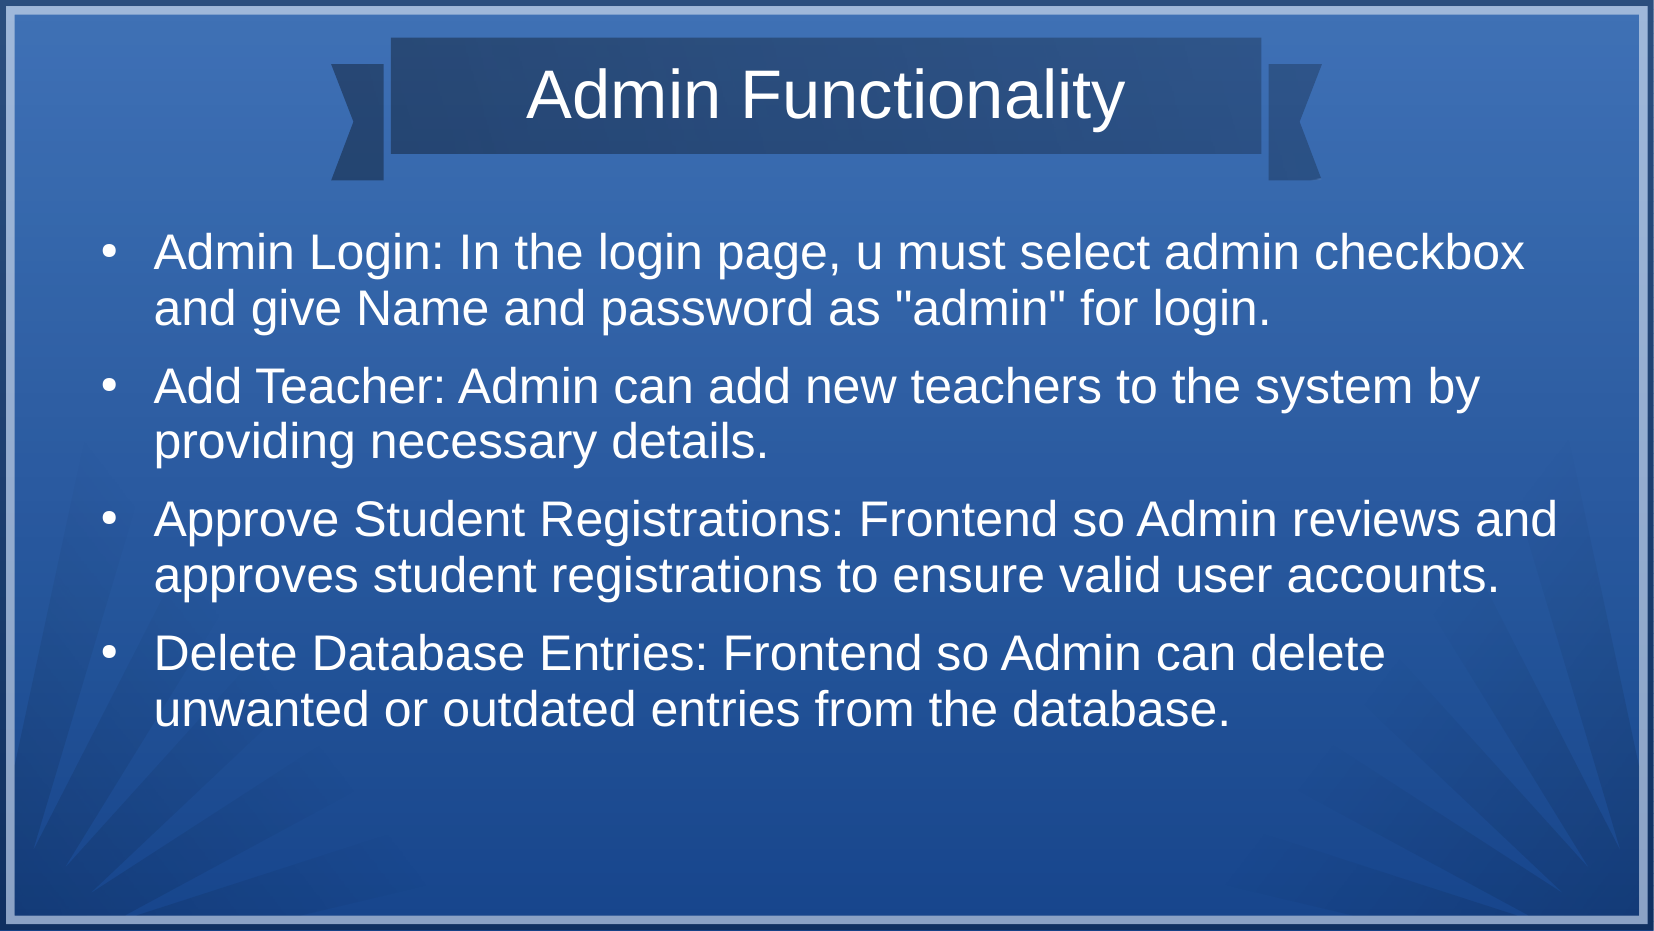

# Admin Functionality
Admin Login: In the login page, u must select admin checkbox and give Name and password as "admin" for login.
Add Teacher: Admin can add new teachers to the system by providing necessary details.
Approve Student Registrations: Frontend so Admin reviews and approves student registrations to ensure valid user accounts.
Delete Database Entries: Frontend so Admin can delete unwanted or outdated entries from the database.